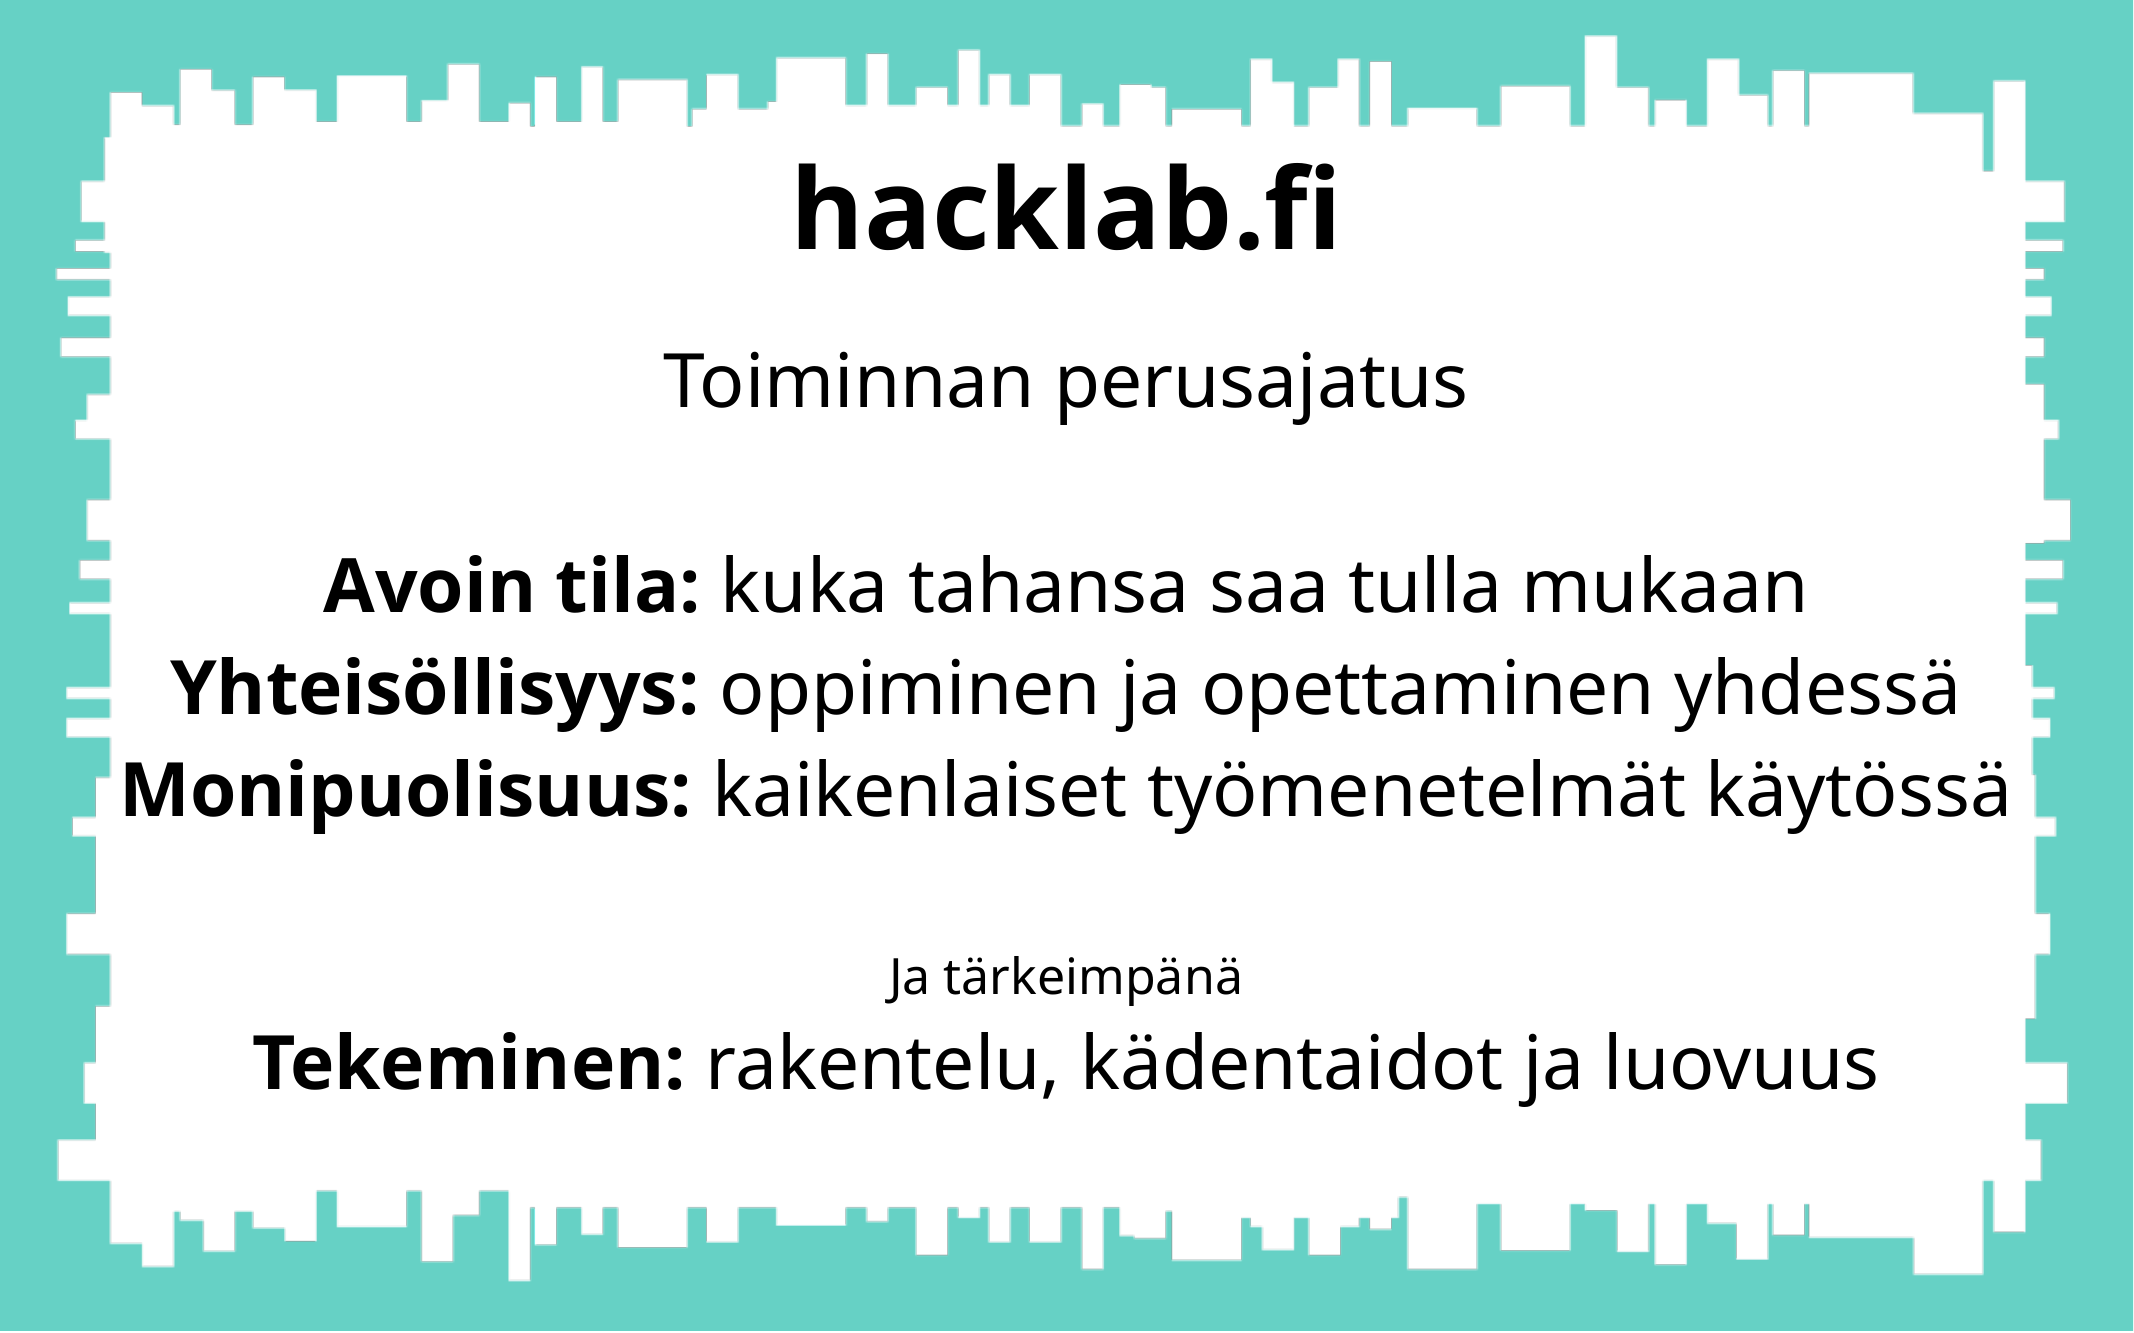

# hacklab.fi
Toiminnan perusajatus
Avoin tila: kuka tahansa saa tulla mukaan
Yhteisöllisyys: oppiminen ja opettaminen yhdessä
Monipuolisuus: kaikenlaiset työmenetelmät käytössä
Ja tärkeimpänä
Tekeminen: rakentelu, kädentaidot ja luovuus